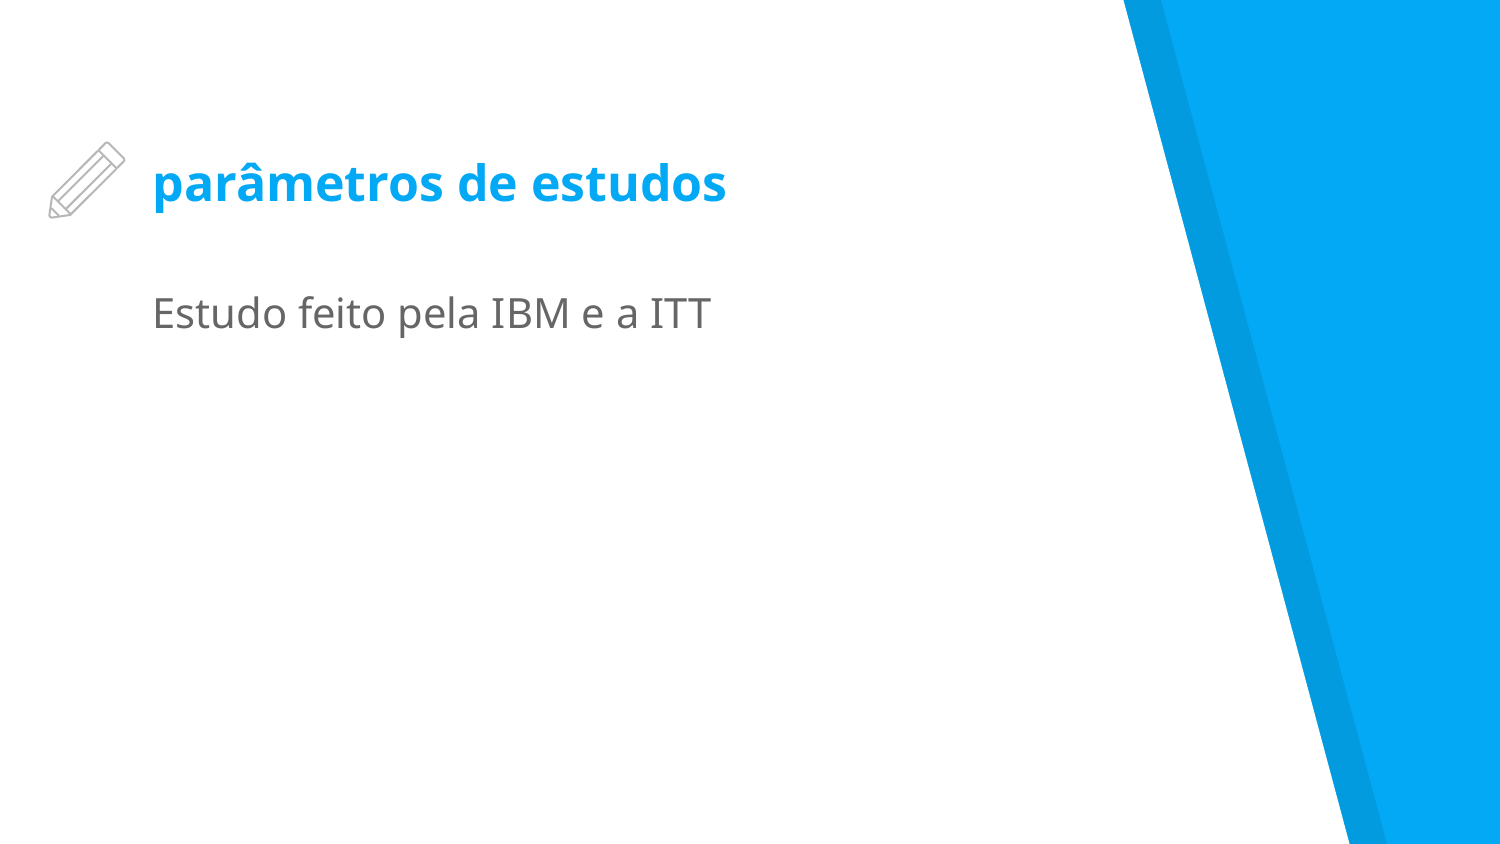

parâmetros de estudos
Estudo feito pela IBM e a ITT